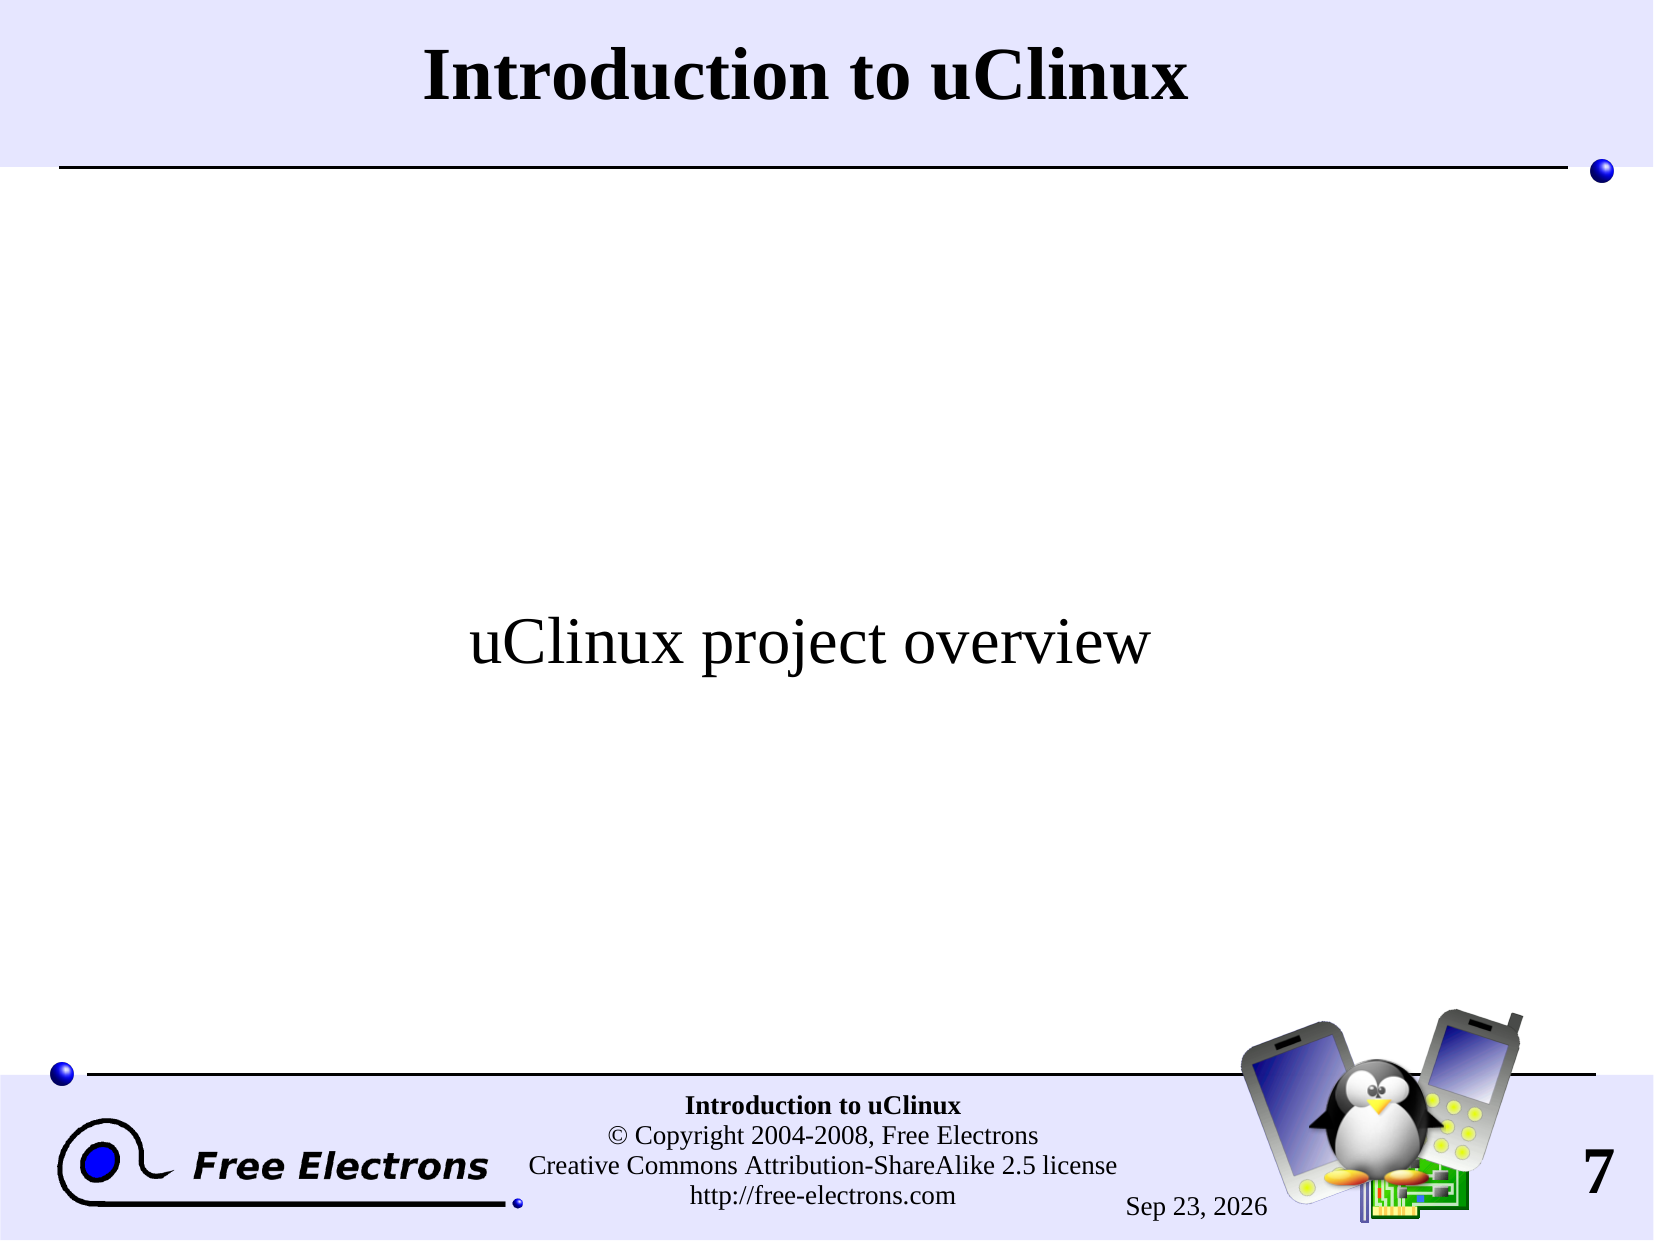

# Introduction to uClinux
uClinux project overview